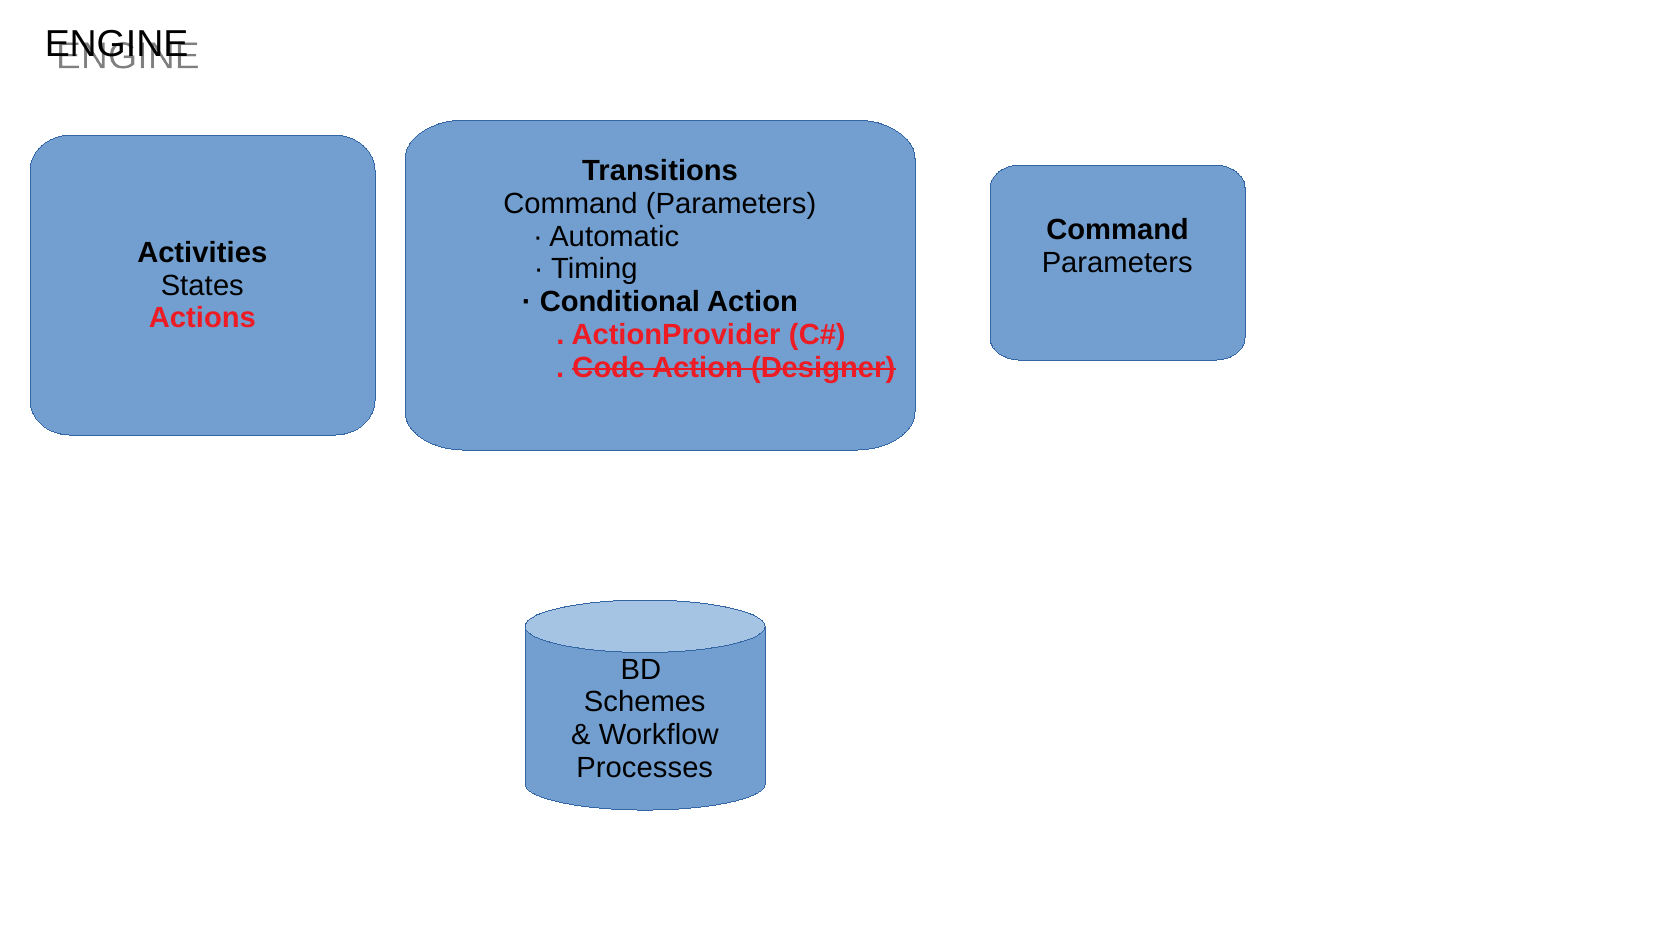

ENGINE
Transitions
Command (Parameters)
· Automatic
 · Timing
 · Conditional Action
 . ActionProvider (C#)
 . Code Action (Designer)
Activities
States
Actions
Command
Parameters
BD
Schemes
& Workflow
Processes